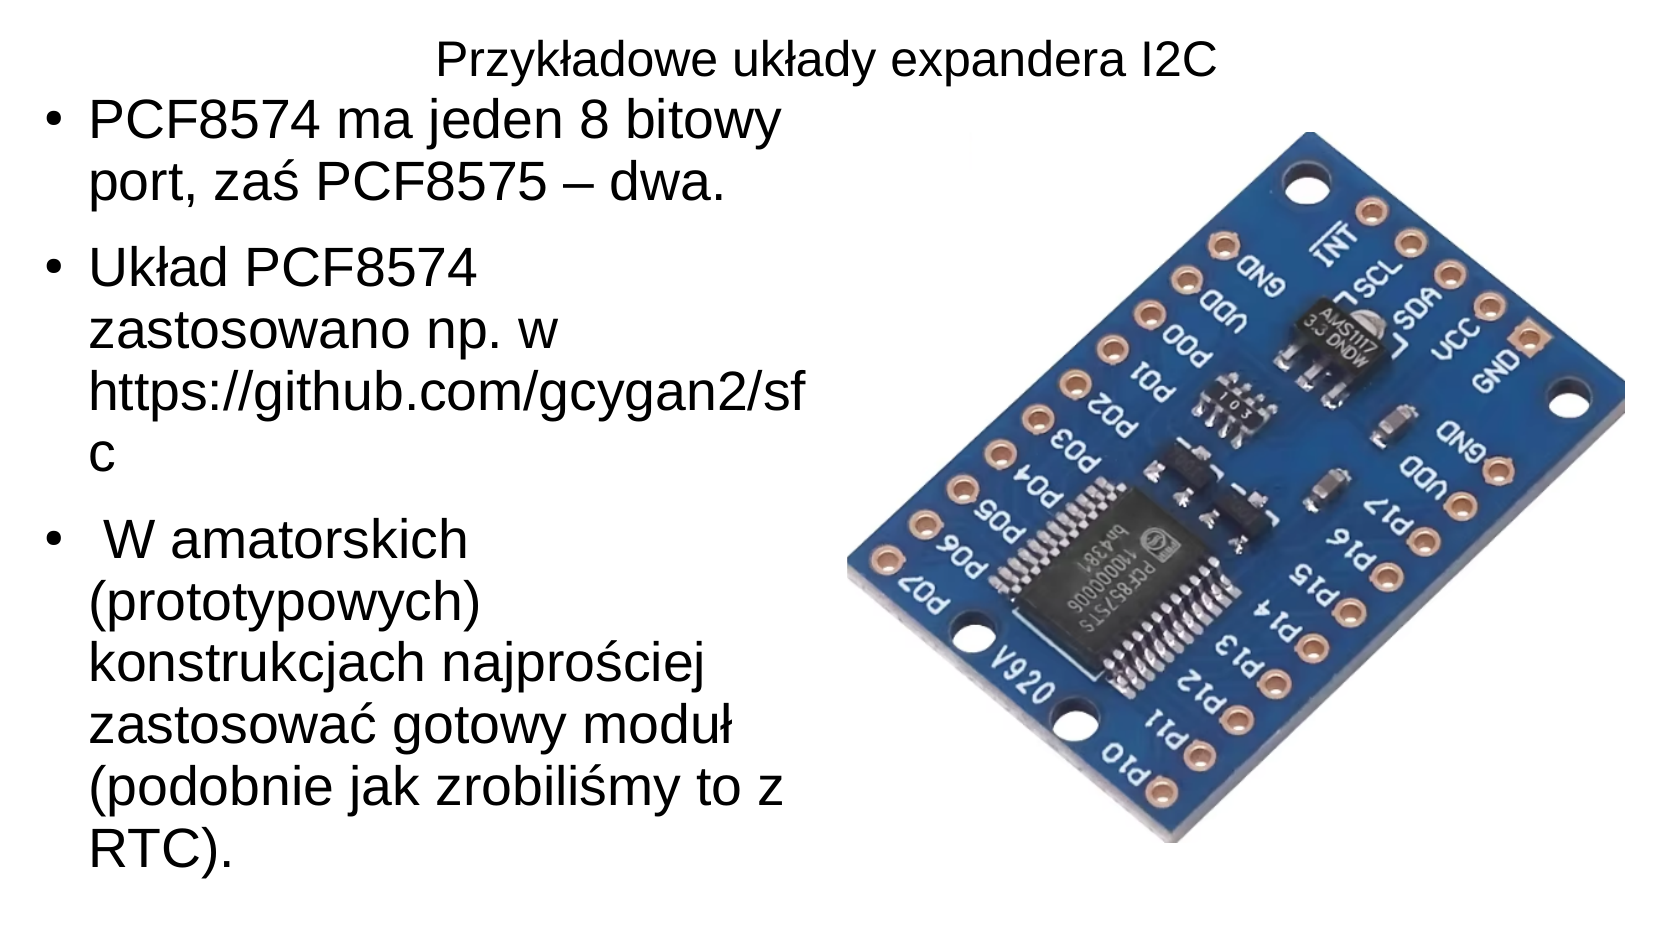

# Przykładowe układy expandera I2C
PCF8574 ma jeden 8 bitowy port, zaś PCF8575 – dwa.
Układ PCF8574 zastosowano np. w https://github.com/gcygan2/sfc
 W amatorskich (prototypowych) konstrukcjach najprościej zastosować gotowy moduł (podobnie jak zrobiliśmy to z RTC).